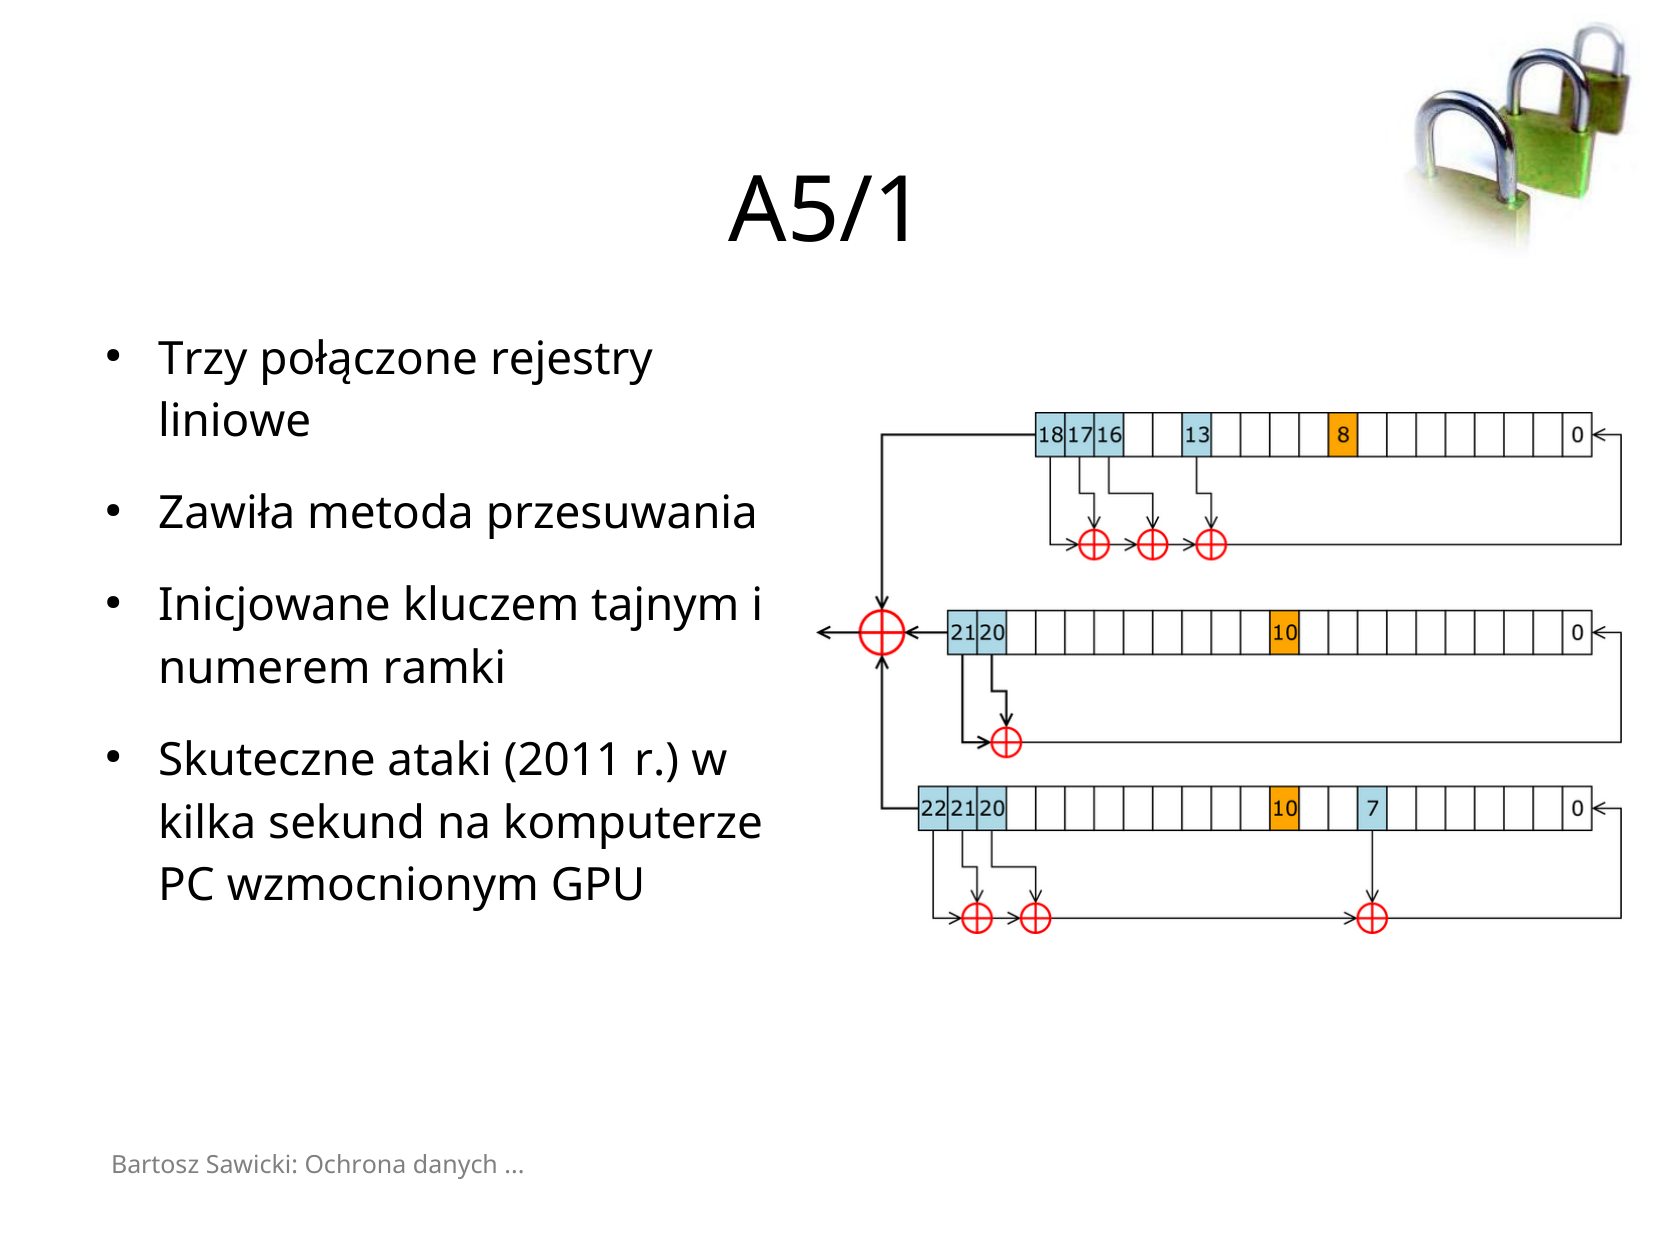

# A5/1
Trzy połączone rejestry liniowe
Zawiła metoda przesuwania
Inicjowane kluczem tajnym i numerem ramki
Skuteczne ataki (2011 r.) w kilka sekund na komputerze PC wzmocnionym GPU